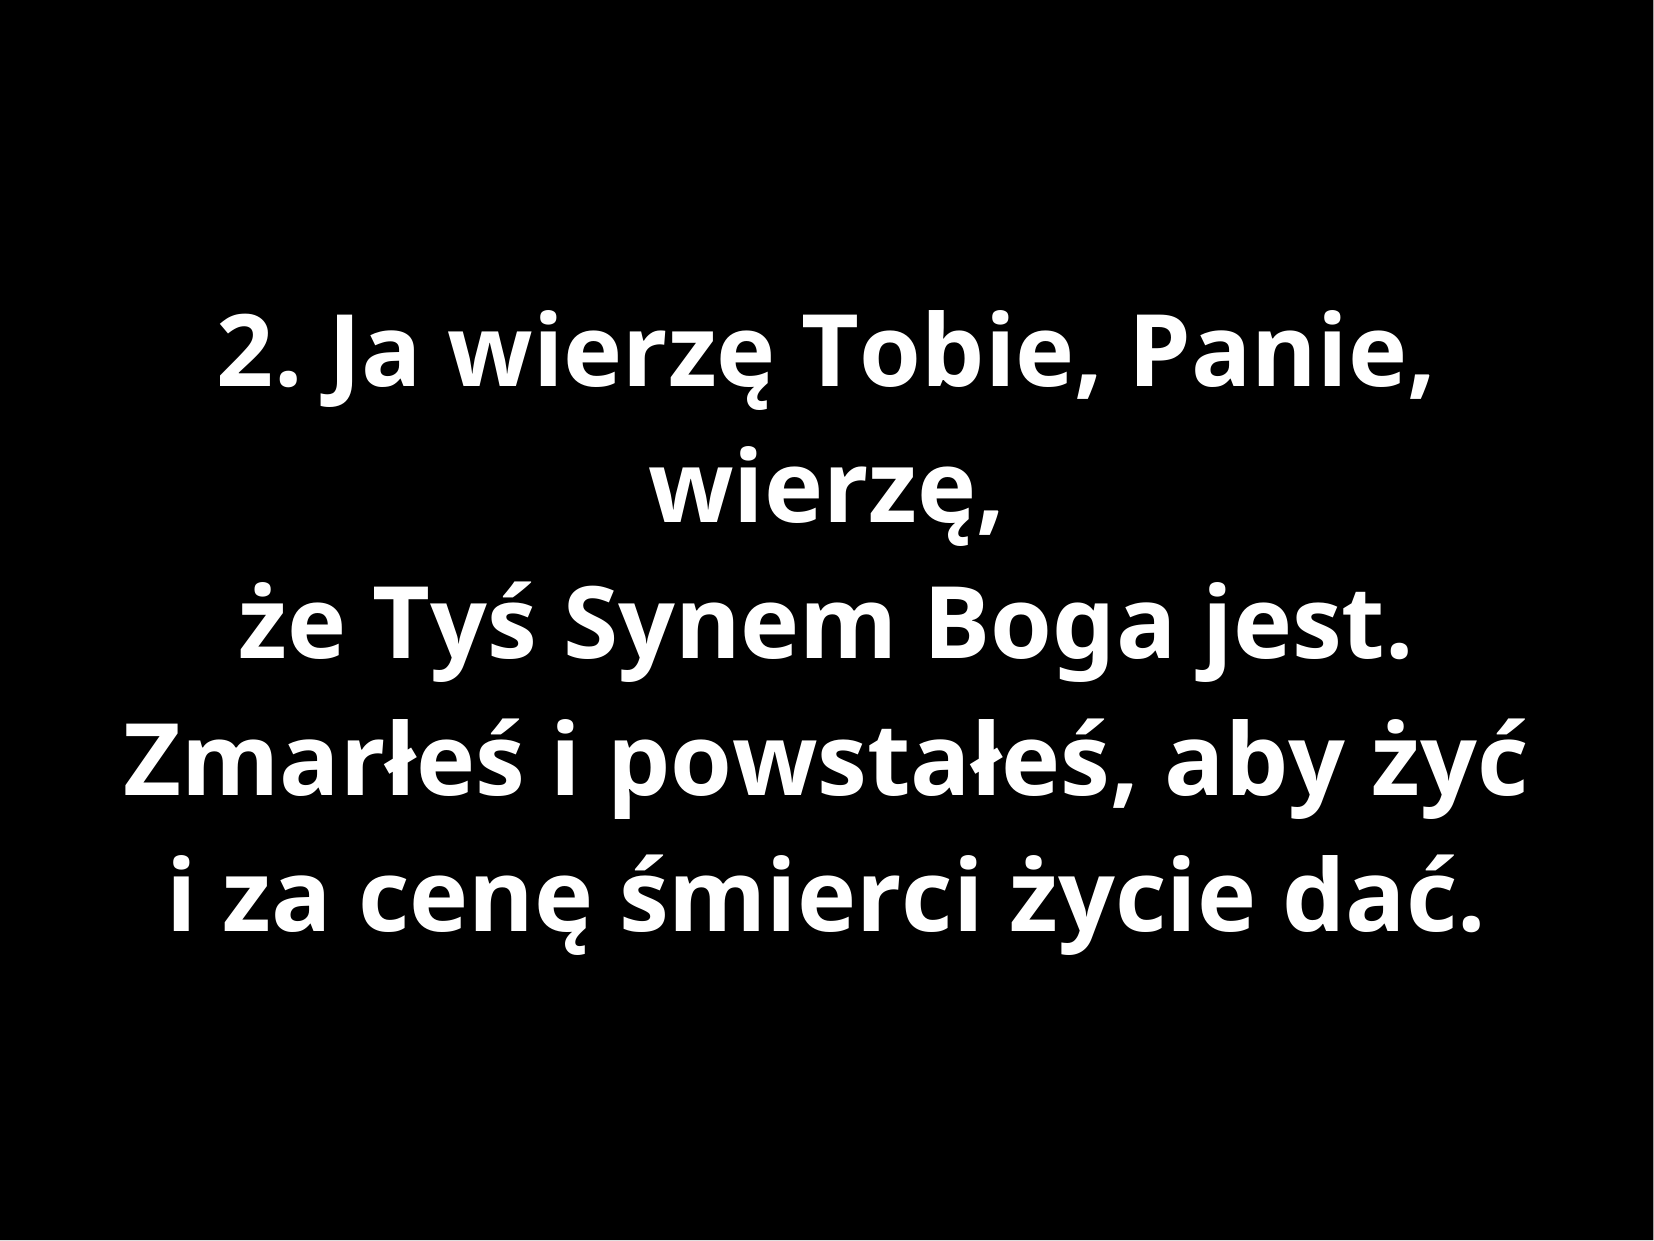

# 2. Ja wierzę Tobie, Panie, wierzę, że Tyś Synem Boga jest. Zmarłeś i powstałeś, aby żyć i za cenę śmierci życie dać.